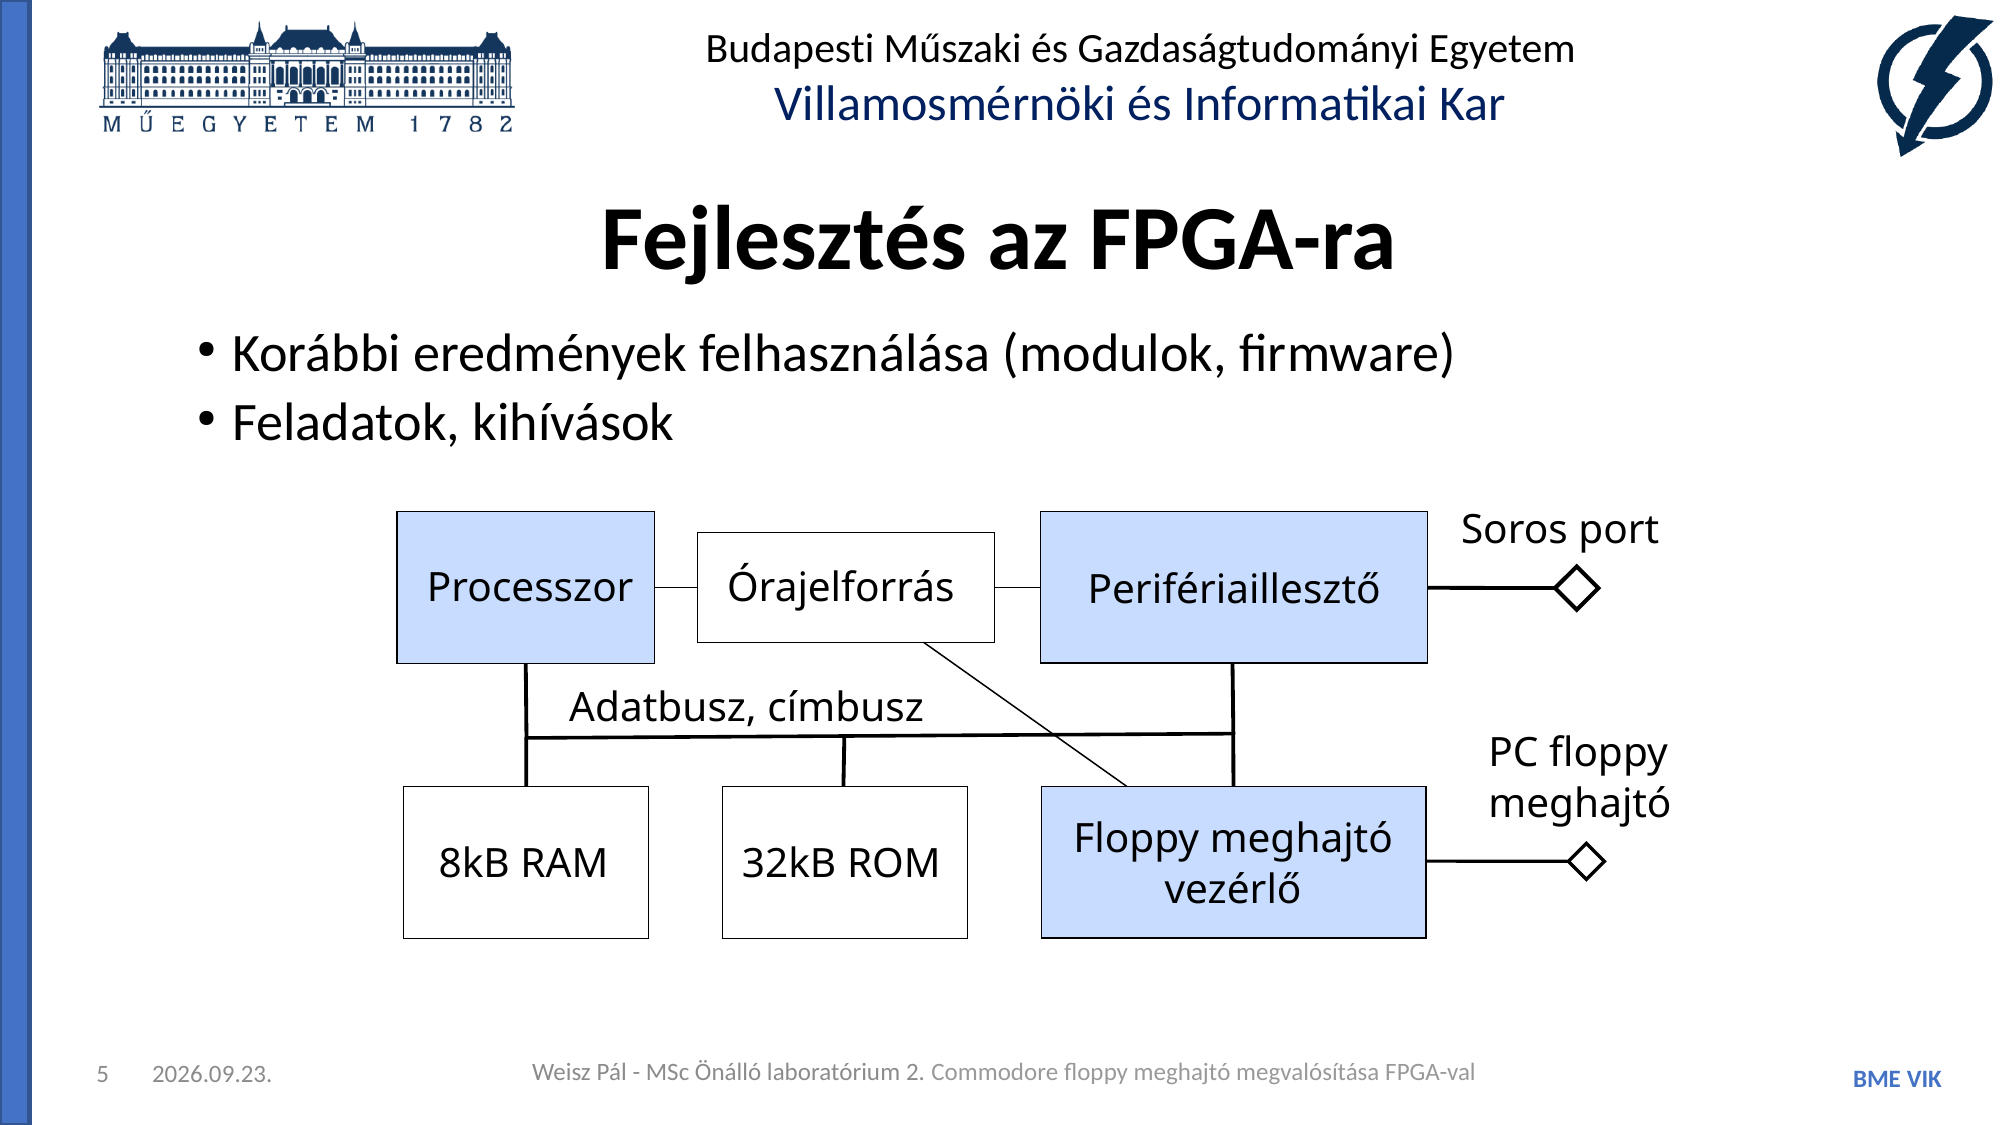

Fejlesztés az FPGA-ra
Korábbi eredmények felhasználása (modulok, firmware)
Feladatok, kihívások
Weisz Pál - MSc Önálló laboratórium 2. Commodore floppy meghajtó megvalósítása FPGA-val